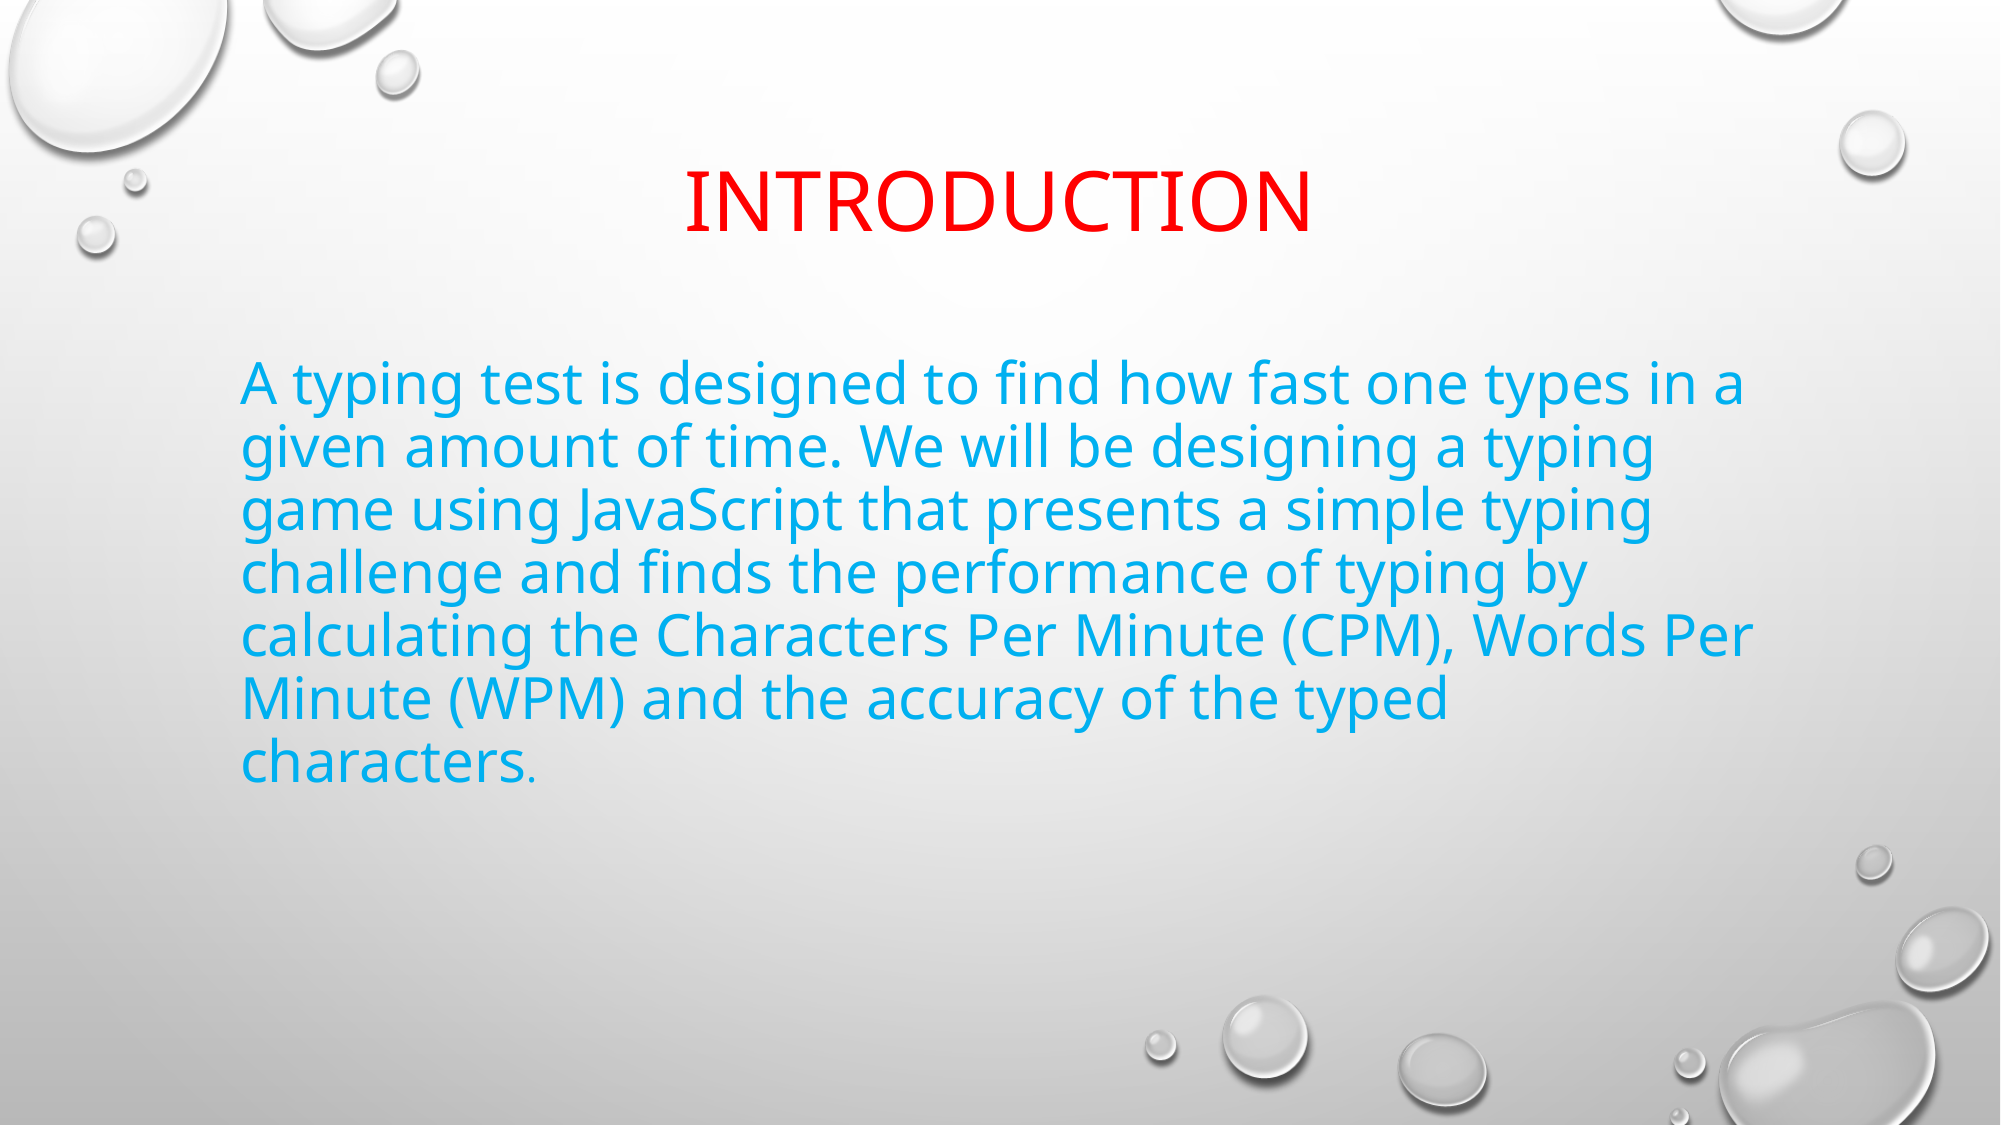

INTRODUCTION
A typing test is designed to find how fast one types in a given amount of time. We will be designing a typing game using JavaScript that presents a simple typing challenge and finds the performance of typing by calculating the Characters Per Minute (CPM), Words Per Minute (WPM) and the accuracy of the typed characters.